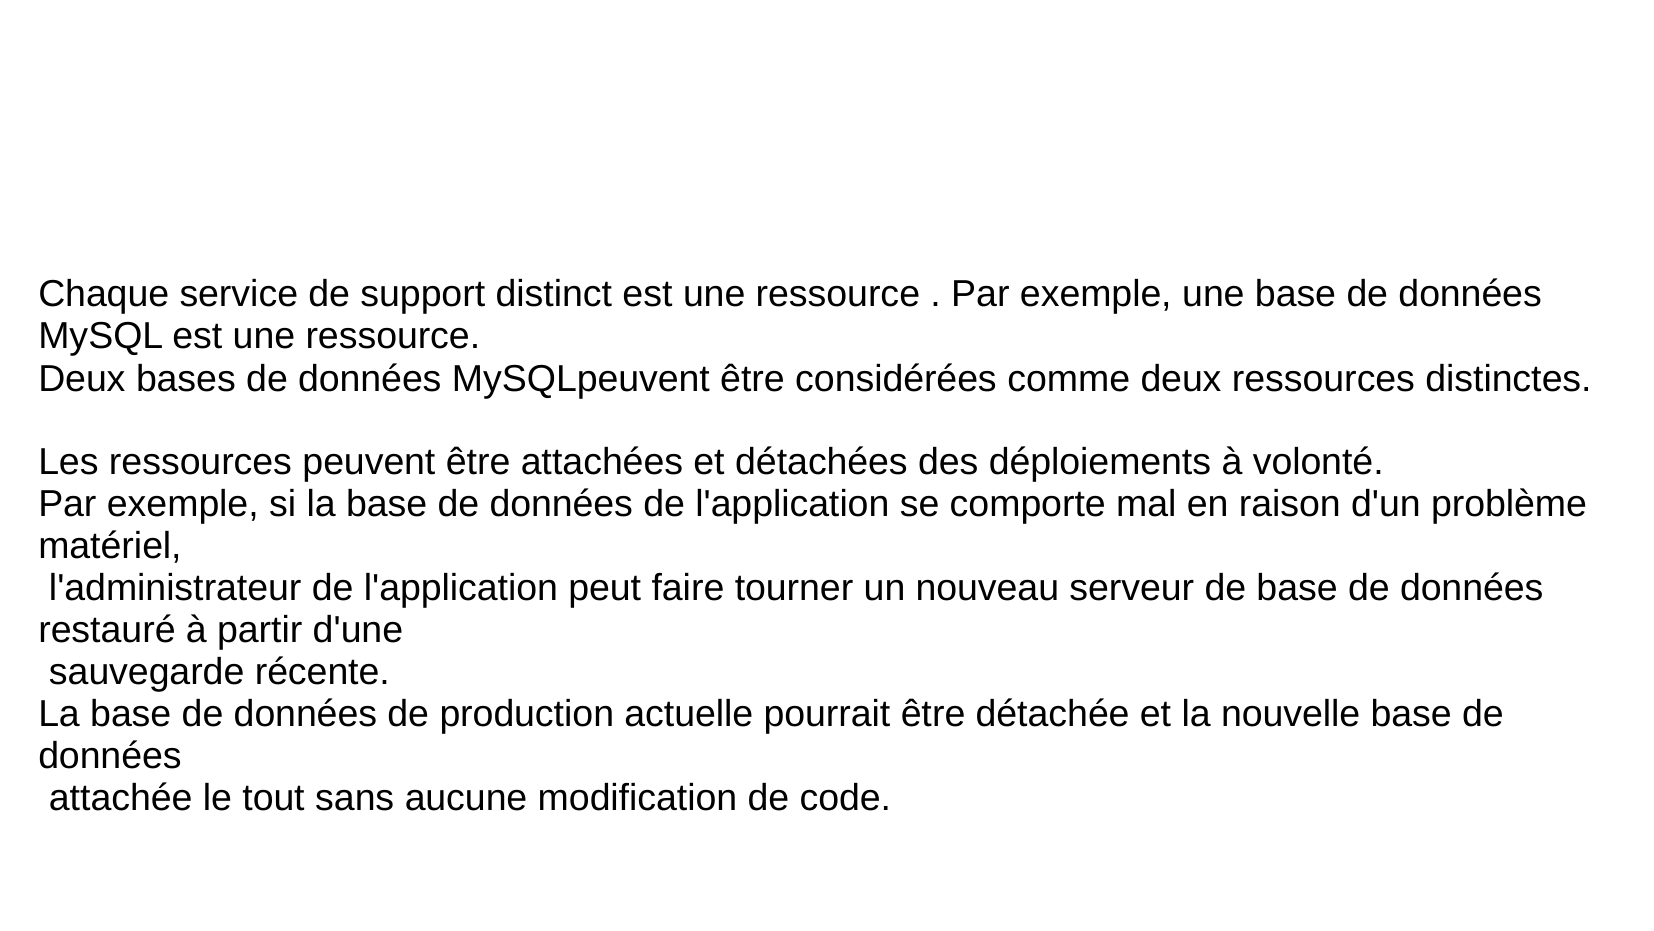

# IV. Services externes
Chaque service de support distinct est une ressource . Par exemple, une base de données MySQL est une ressource.
Deux bases de données MySQLpeuvent être considérées comme deux ressources distinctes.
Les ressources peuvent être attachées et détachées des déploiements à volonté.
Par exemple, si la base de données de l'application se comporte mal en raison d'un problème matériel,
 l'administrateur de l'application peut faire tourner un nouveau serveur de base de données restauré à partir d'une
 sauvegarde récente.
La base de données de production actuelle pourrait être détachée et la nouvelle base de données
 attachée le tout sans aucune modification de code.